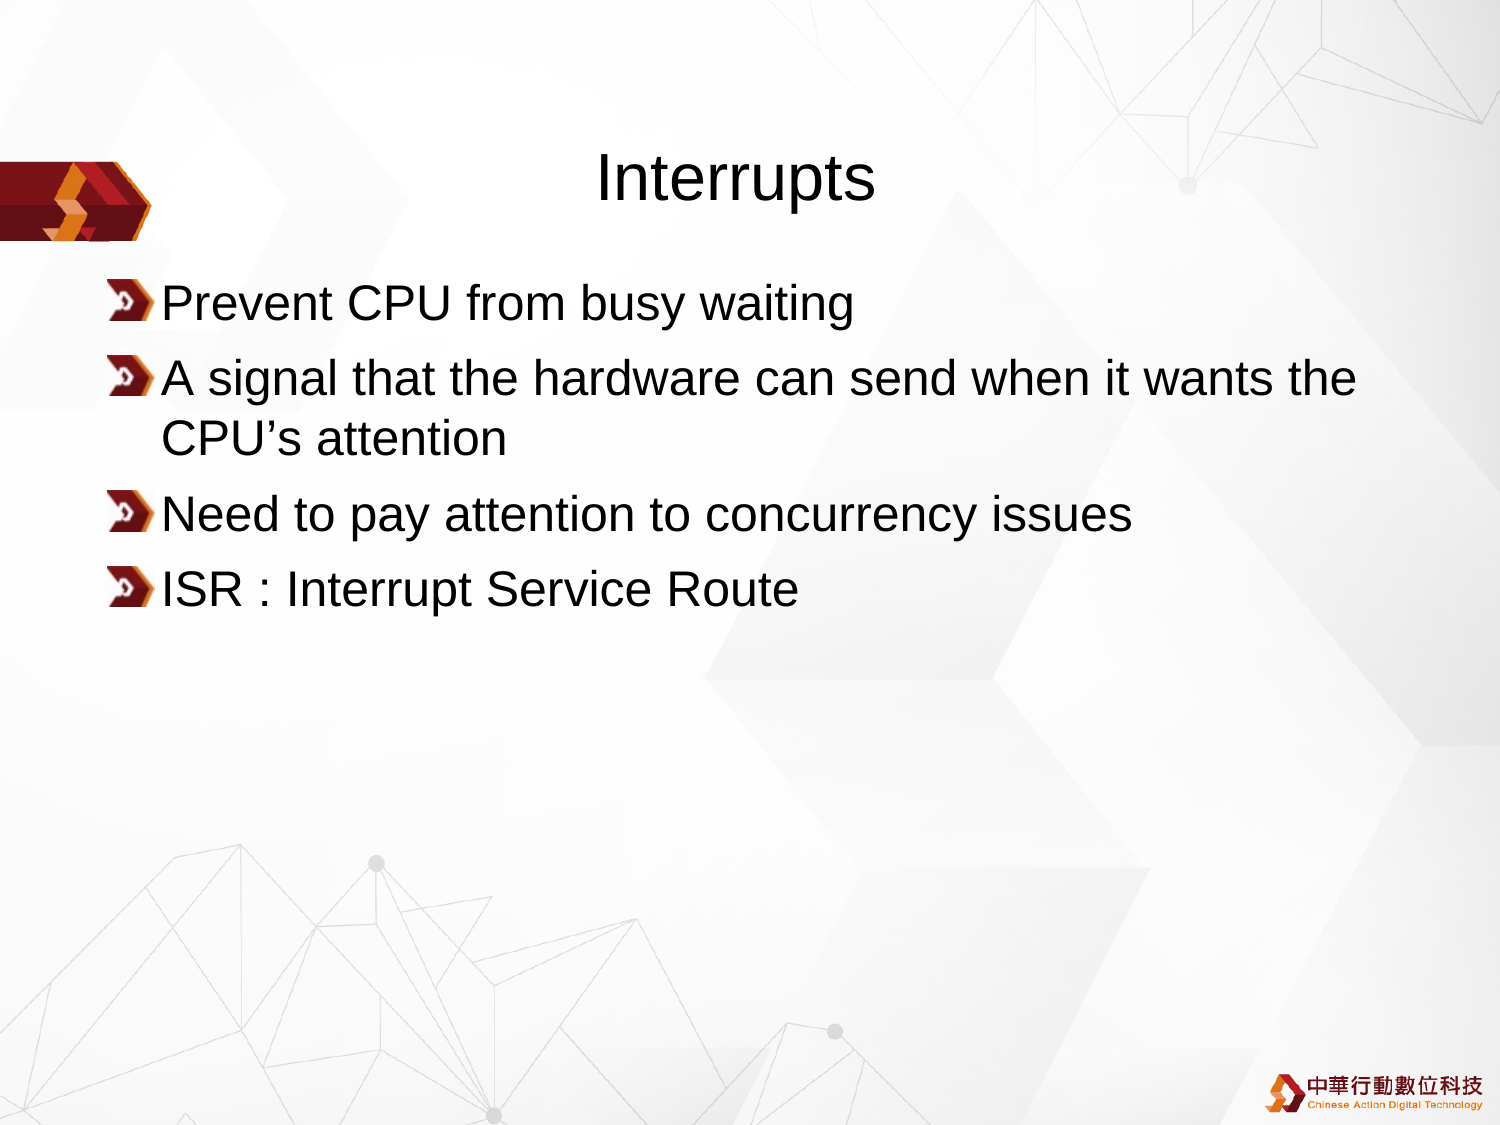

# Interrupts
Prevent CPU from busy waiting
A signal that the hardware can send when it wants the CPU’s attention
Need to pay attention to concurrency issues
ISR : Interrupt Service Route